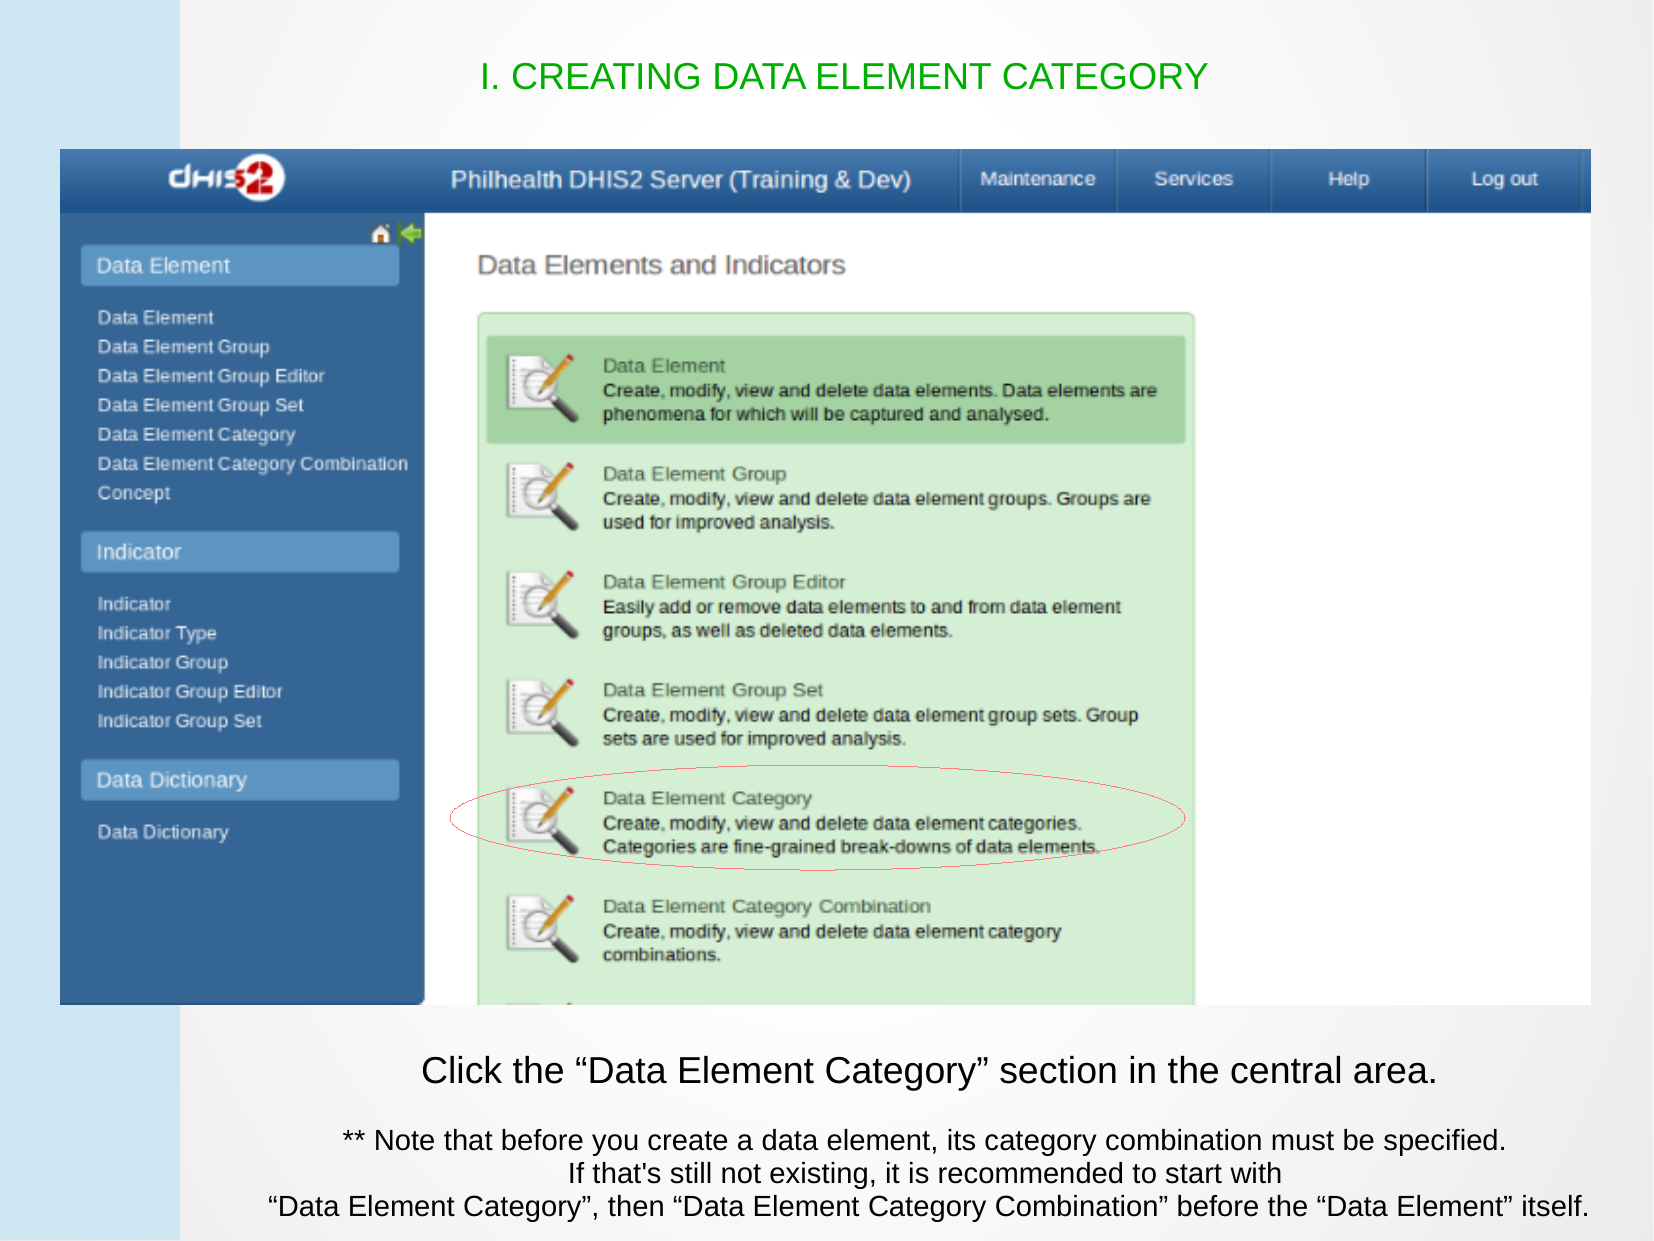

I. CREATING DATA ELEMENT CATEGORY
Click the “Data Element Category” section in the central area.
** Note that before you create a data element, its category combination must be specified.
If that's still not existing, it is recommended to start with
“Data Element Category”, then “Data Element Category Combination” before the “Data Element” itself.